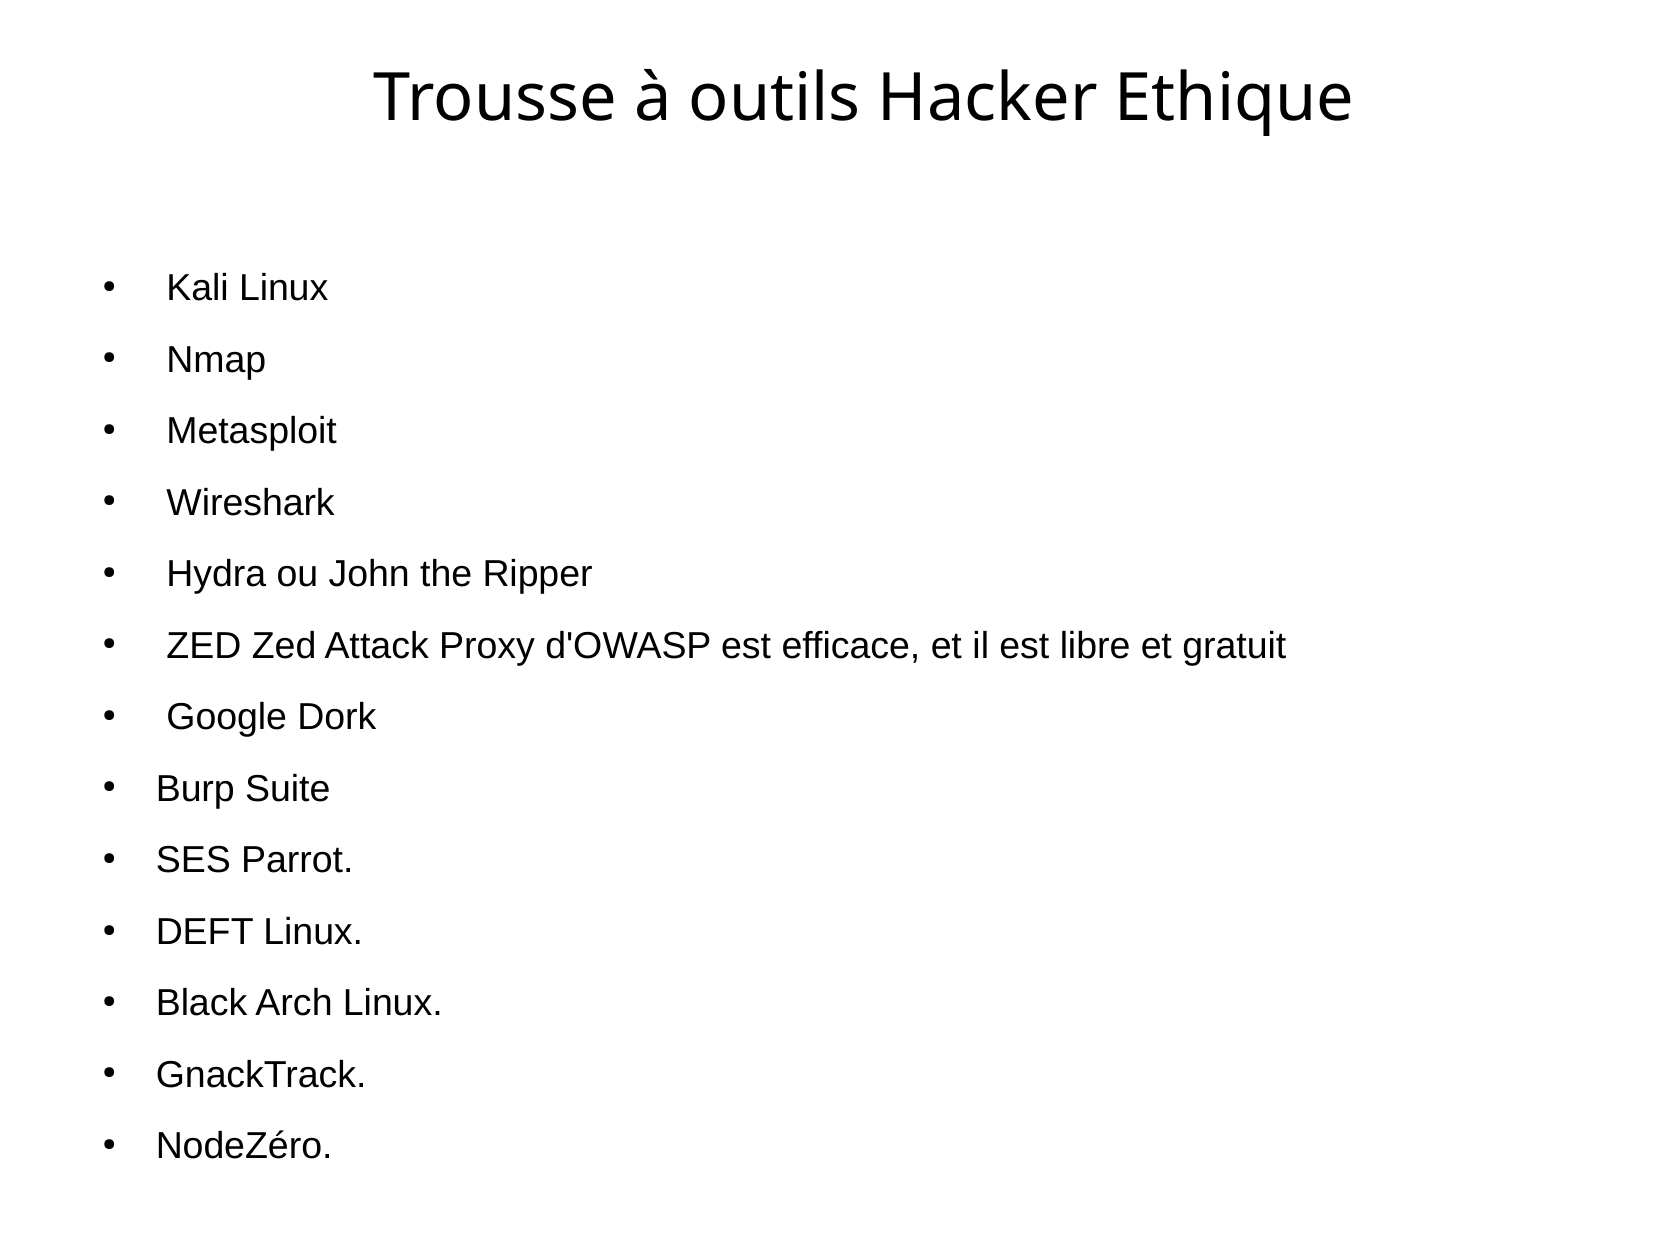

# Trousse à outils Hacker Ethique
 Kali Linux
 Nmap
 Metasploit
 Wireshark
 Hydra ou John the Ripper
 ZED Zed Attack Proxy d'OWASP est efficace, et il est libre et gratuit
 Google Dork
Burp Suite
SES Parrot.
DEFT Linux.
Black Arch Linux.
GnackTrack.
NodeZéro.